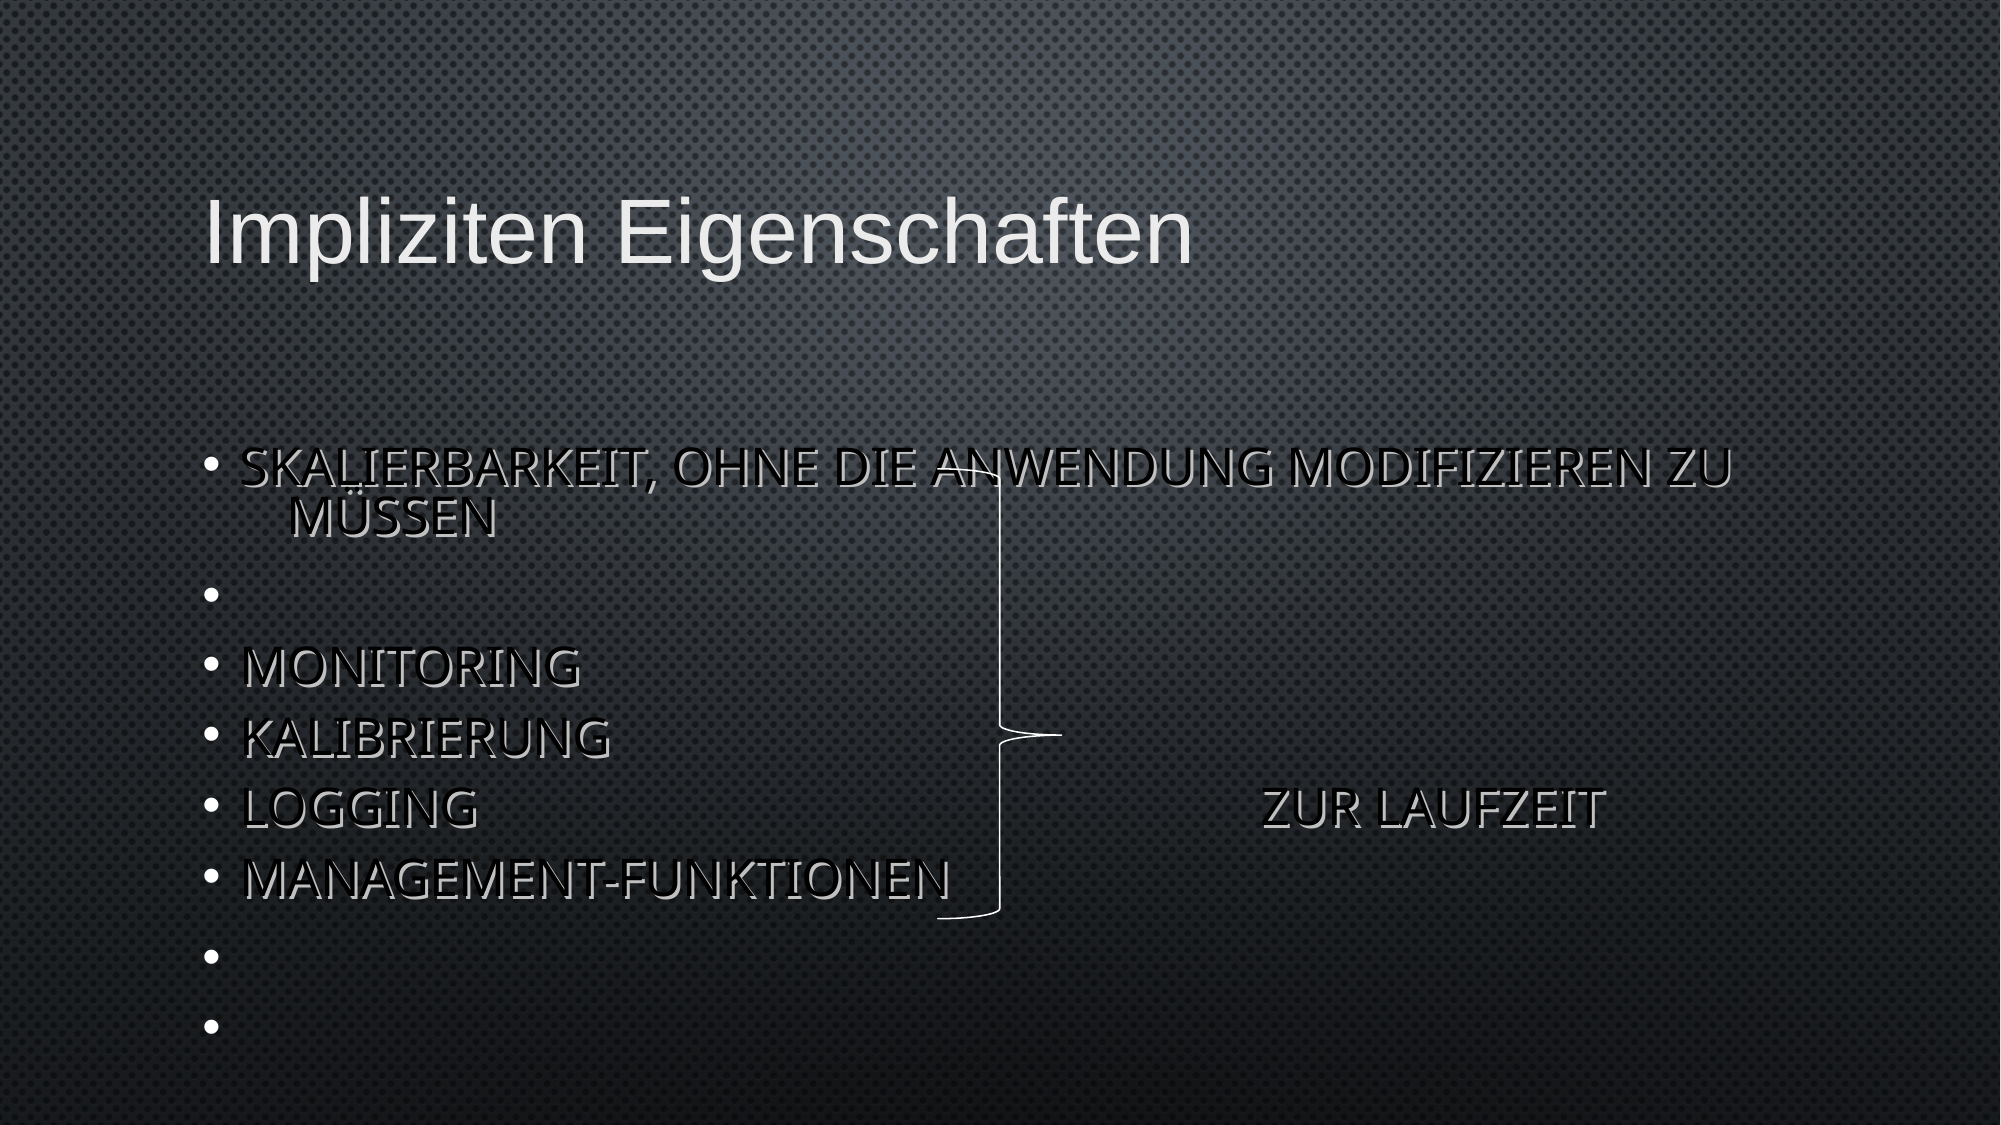

# Impliziten Eigenschaften
Skalierbarkeit, ohne die Anwendung modifizieren zu müssen
Monitoring
Kalibrierung
Logging zur Laufzeit
Management-Funktionen